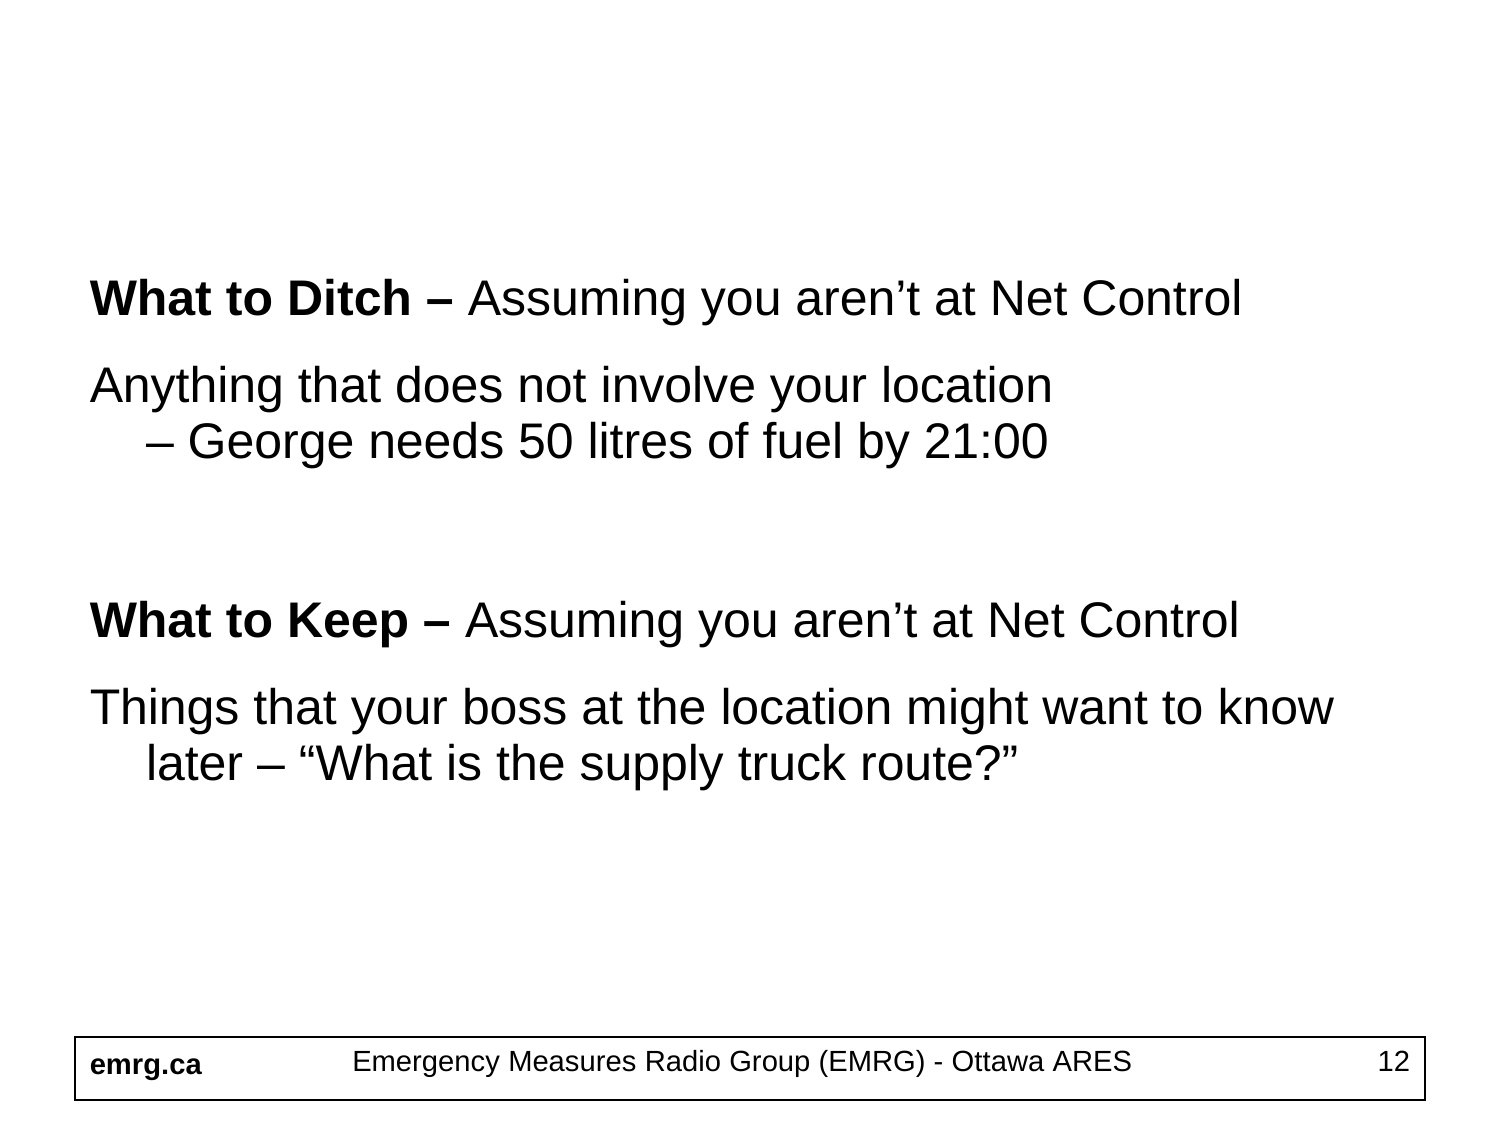

# What to Ditch – Assuming you aren’t at Net Control
Anything that does not involve your location
– George needs 50 litres of fuel by 21:00
What to Keep – Assuming you aren’t at Net Control
Things that your boss at the location might want to know later – “What is the supply truck route?”
Emergency Measures Radio Group (EMRG) - Ottawa ARES
12